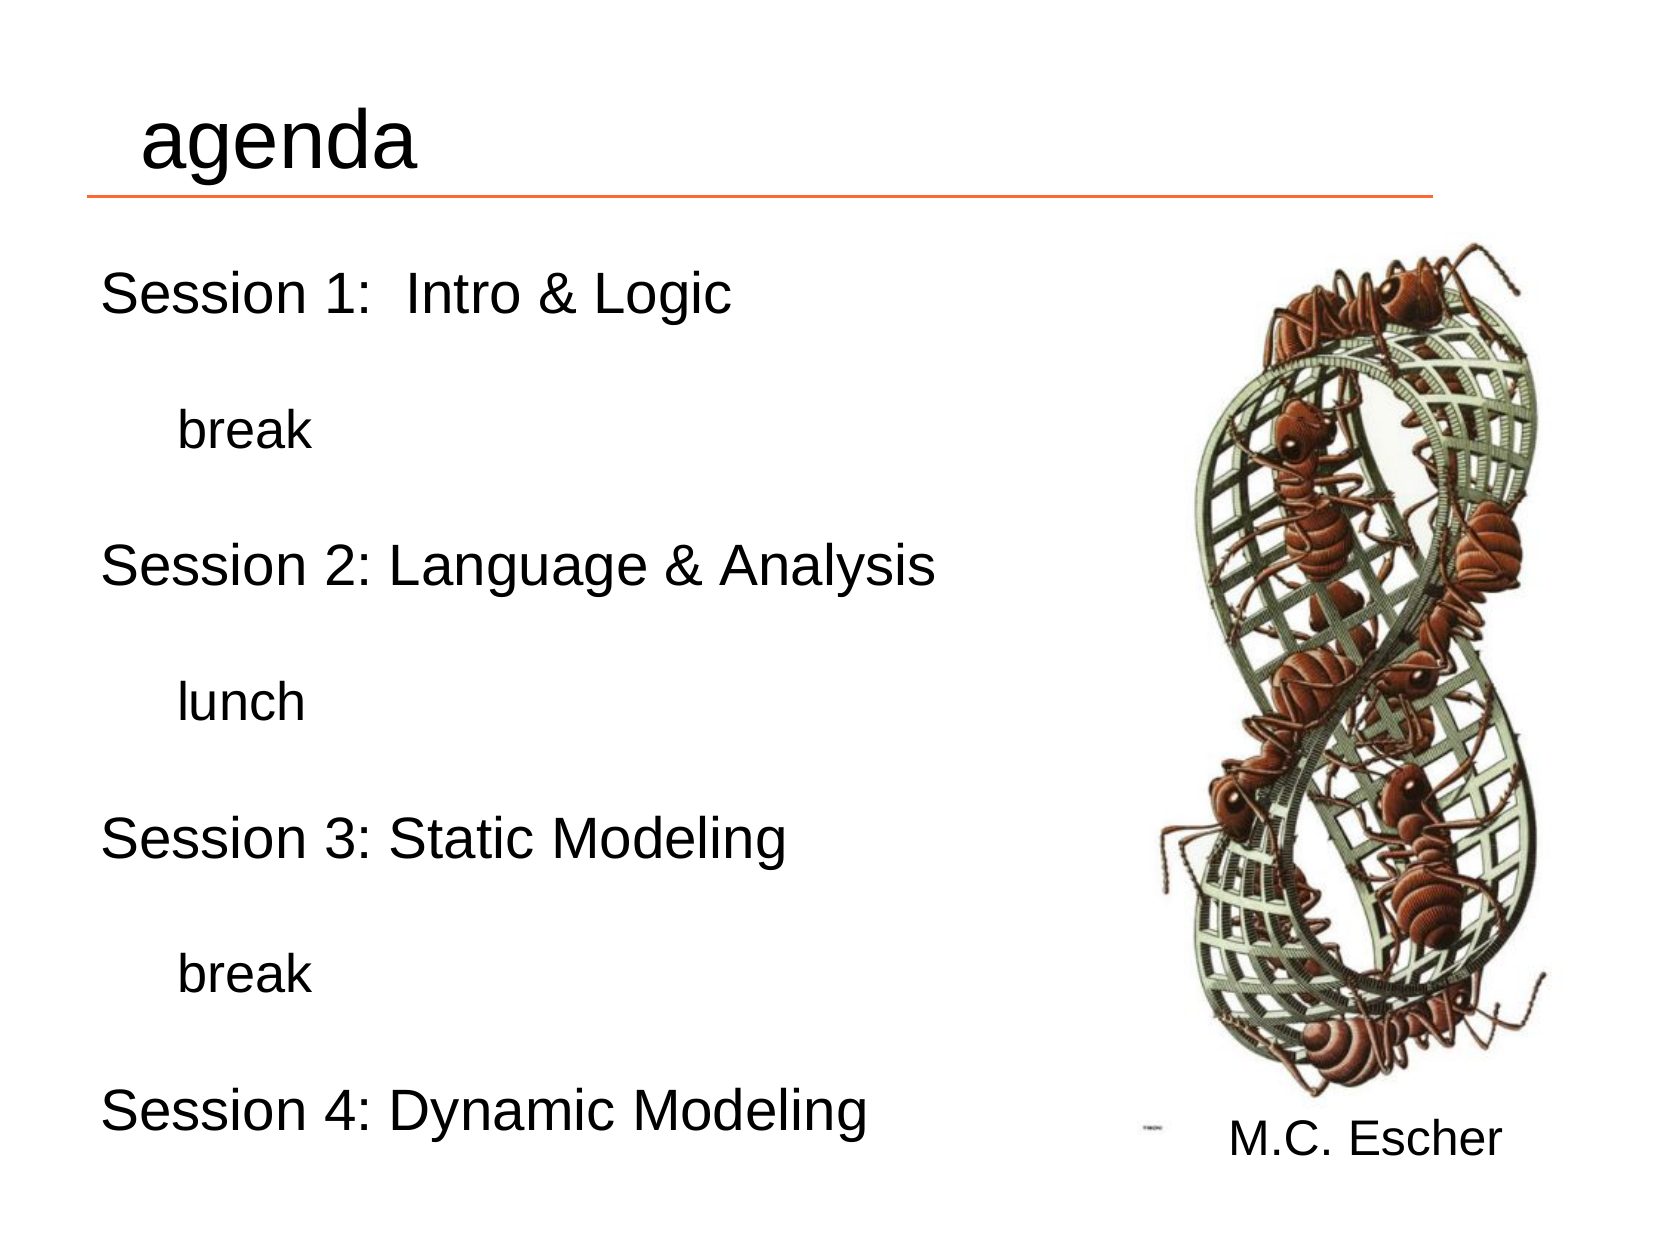

# agenda
Session 1: Intro & Logic
break
Session 2: Language & Analysis
lunch
Session 3: Static Modeling
break
Session 4: Dynamic Modeling
M.C. Escher